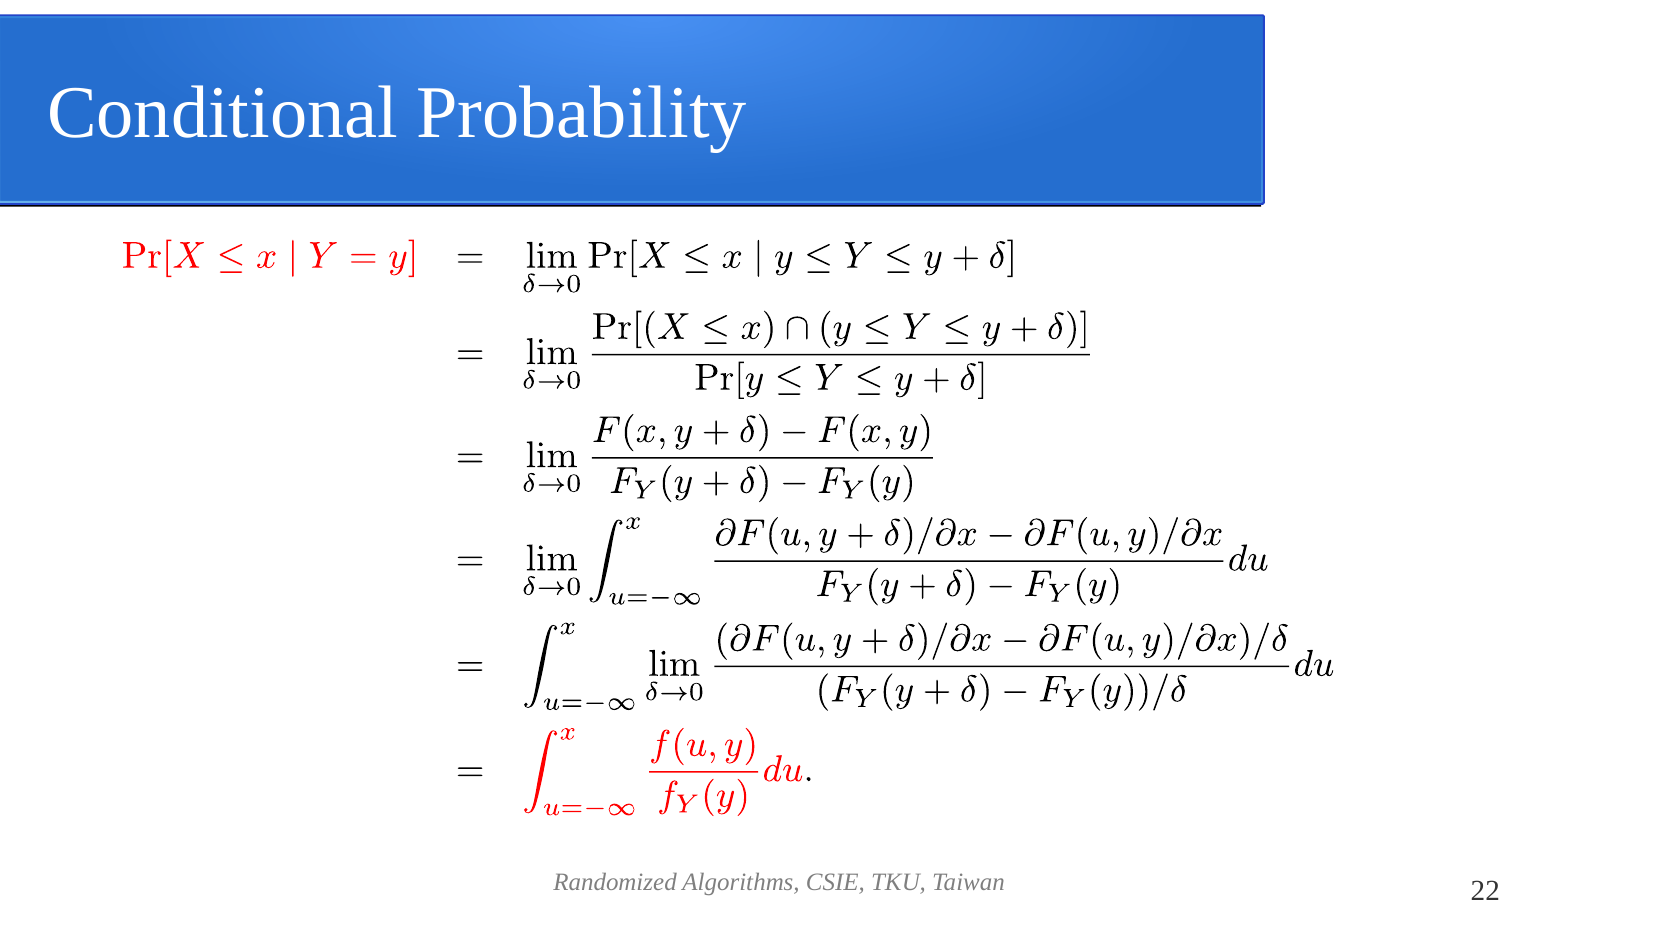

# Conditional Probability
Randomized Algorithms, CSIE, TKU, Taiwan
22